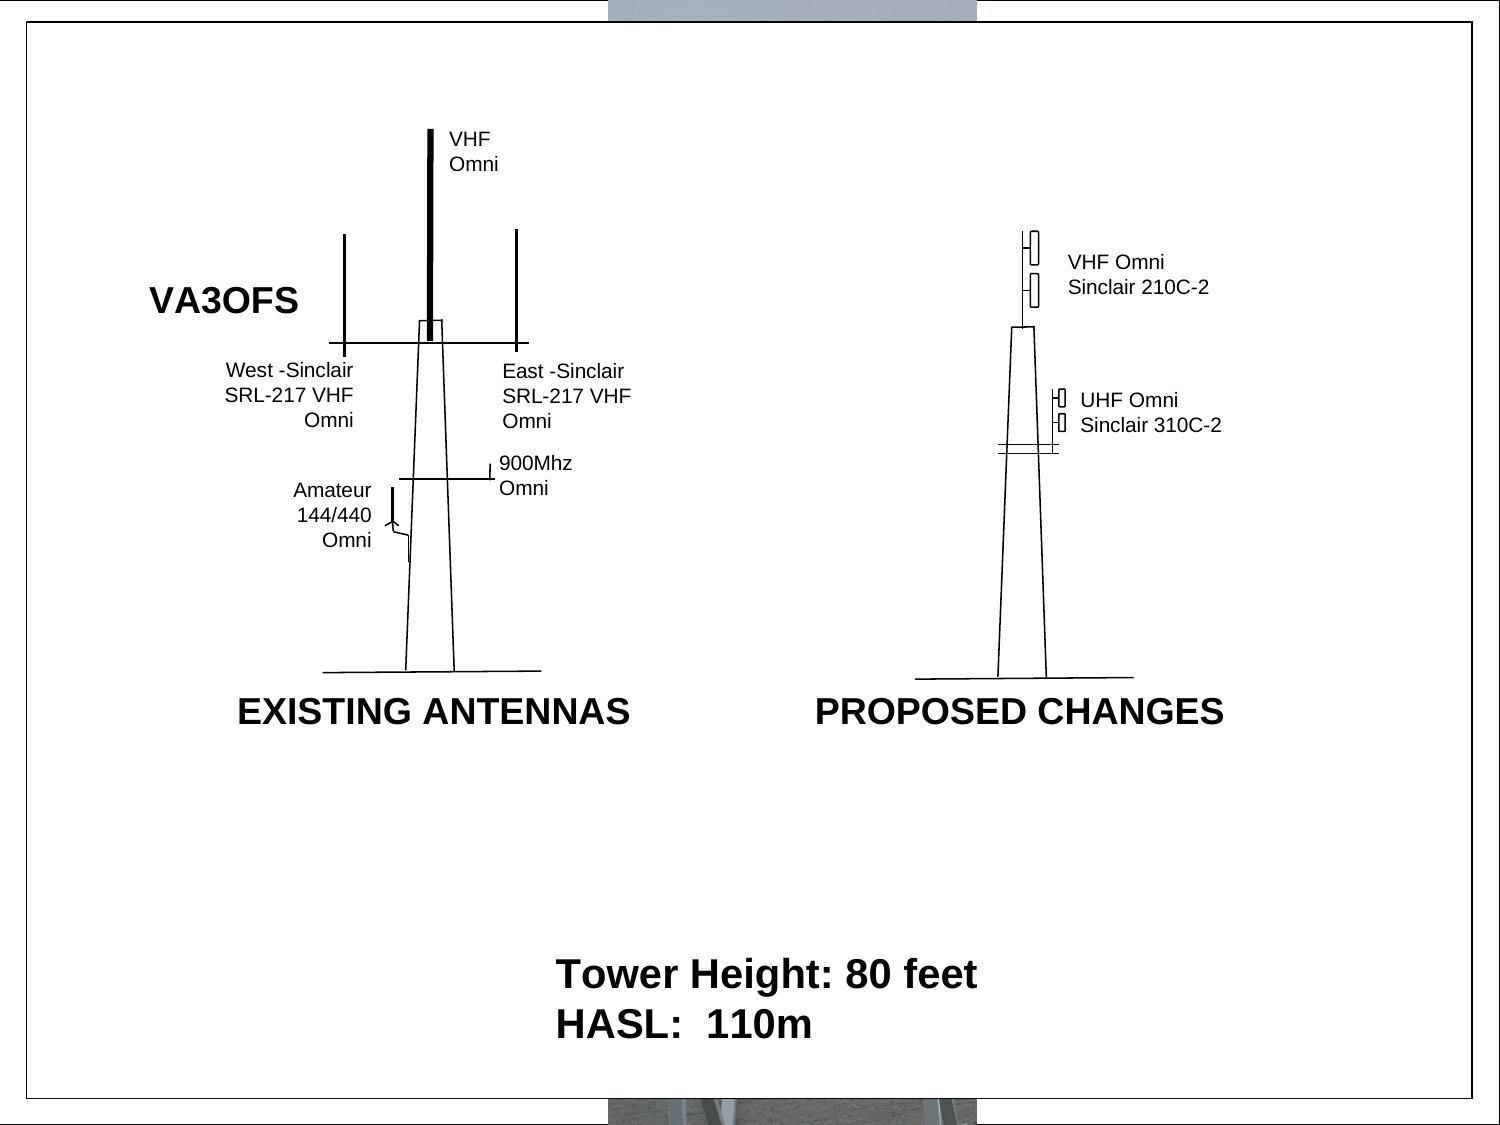

VE3OCE VHF
Sinclair 210C-4
Voice & Data
VE3OCE UHF
Sinclair 310C-4
Voice & Future Linking
Ottawa Fire (210C)
Multi-channel
VHF Radio
Sinclair 210C-4
Multi-Channel
220/440 Radios
Diamond X3200A
144/220/440 MHz
Tower Height – 135 feet
HASL – 100 m
There is no single repeater that can cover the full City of Ottawa.
By using several repeaters, most areas are covered and are accessible from key locations.
VHF
Omni
VHF Omni
Sinclair 210C-2
VA3OFS
West -Sinclair
SRL-217 VHF
Omni
East -Sinclair
SRL-217 VHF
Omni
UHF Omni
Sinclair 310C-2
900Mhz
Omni
Amateur
144/440
Omni
EXISTING ANTENNAS
PROPOSED CHANGES
Tower Height: 80 feet
HASL: 110m
VA3EMV/E – Stn 53 Cumberland
VHF Community Repeater, providing coverage in the East End.
Local VHF/UHF club repeater that provides City wide coverage and is diverse in location and power grid.
Camp Fortune
VE2CRA
VA3EMV/W – Stn 81 Stittsville
VHF Community Repeater, providing coverage in the West End.
VE3OCE –Dispatch Alta Vista
PRIMARY Communications
& Operations site for EMRG
Wide coverage VHF Voice Rptr
Core coverage UHF Voice Rptr
Wide coverage VHF Data Rptr
EMRG Communications Rm
Equipment Storage
VA3EMV/P
EMRG Portable VHF Repeater
S
SW
VA3OFS – Stn 44 Barrhaven
ALTERNATE Communications
& Operations site for EMRG
Additional Channel Capacity
Improved Southern Coverage
Wide coverage VHF Voice Rptr
Wide coverage VHF Data Rptr**
Mutual Aid VHF Data Rptr**
Boundary for area with Community Repeater installed or under construction
Boundary for area proposed for a Community Repeater
REPEATERS
Emergency Measures Radio Group (EMRG) - Ottawa ARES
8